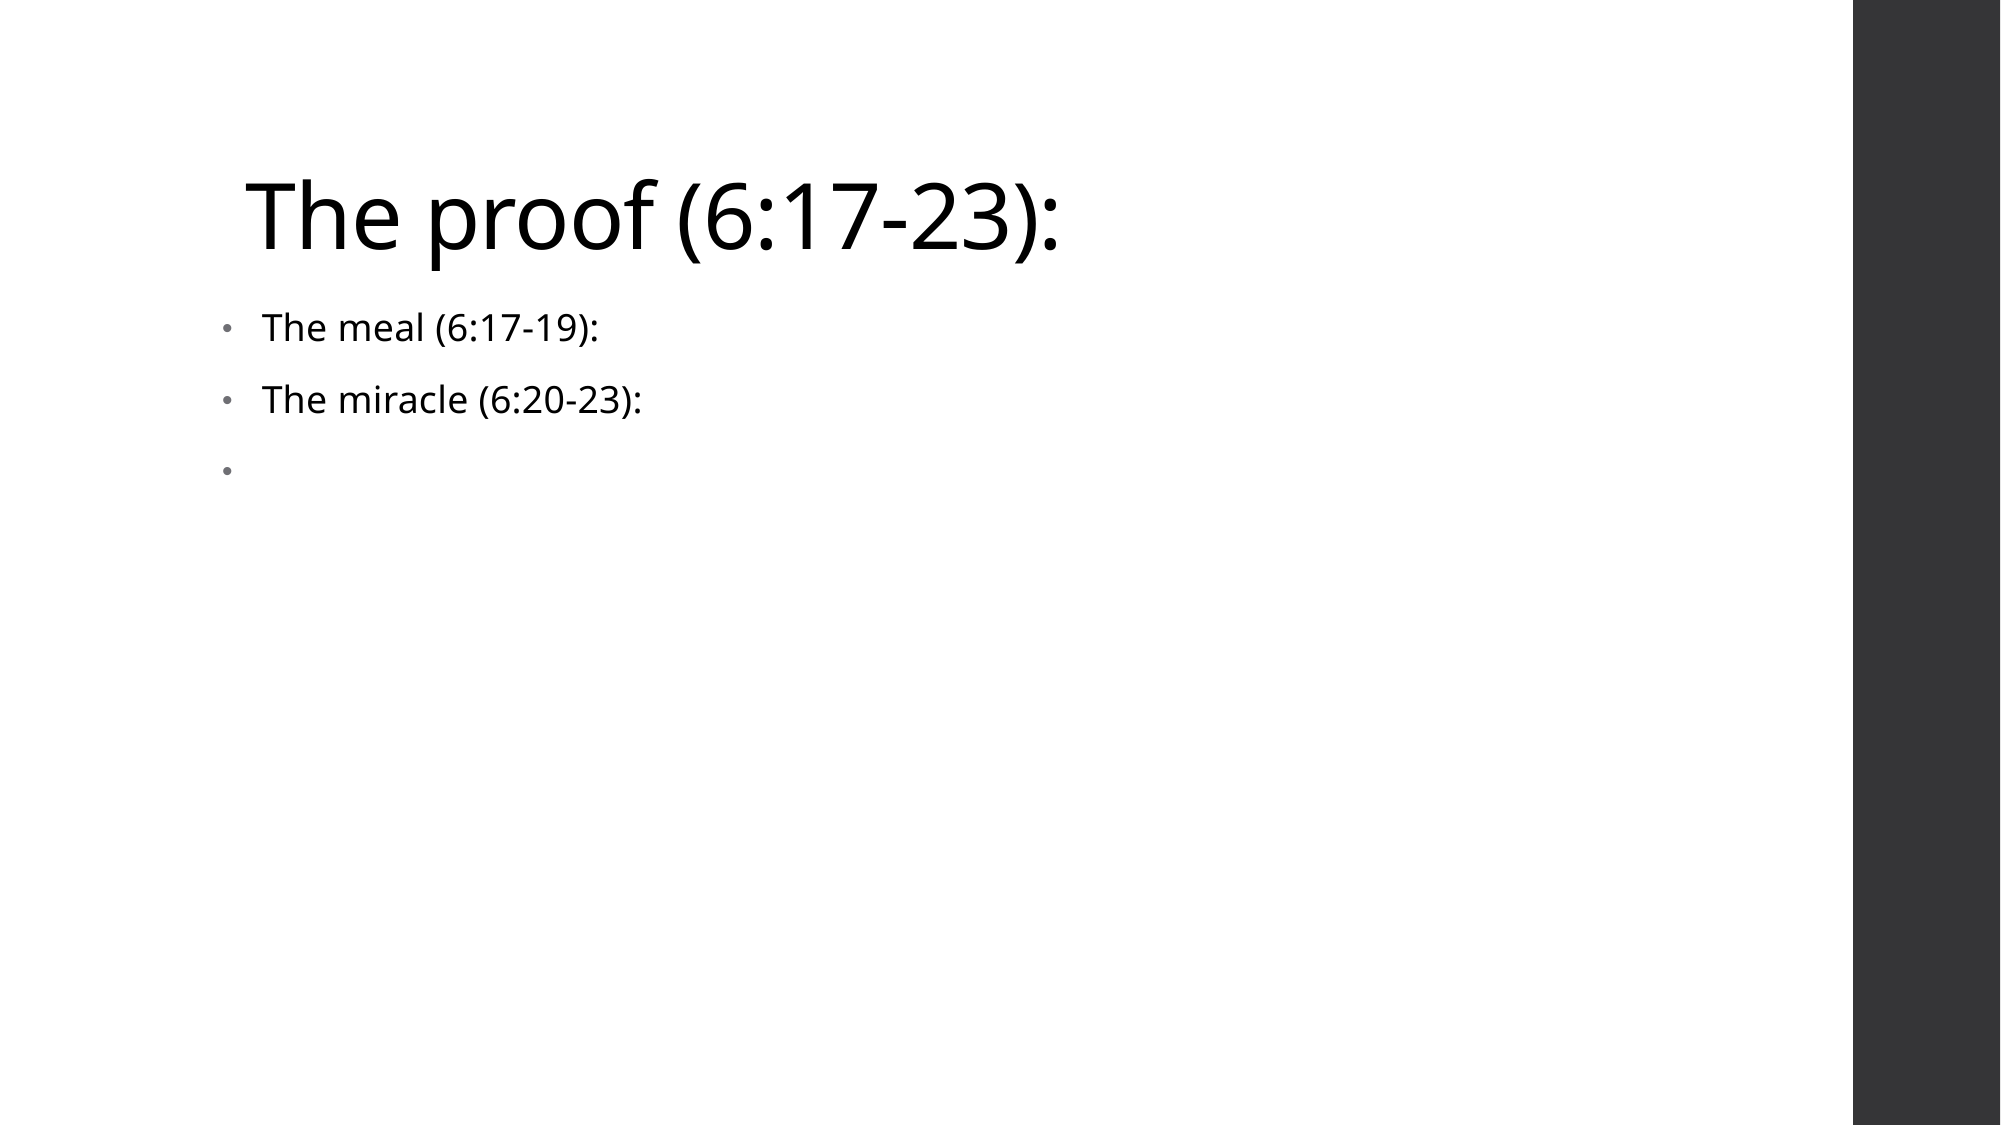

# The proof (6:17-23):
 The meal (6:17-19):
 The miracle (6:20-23):